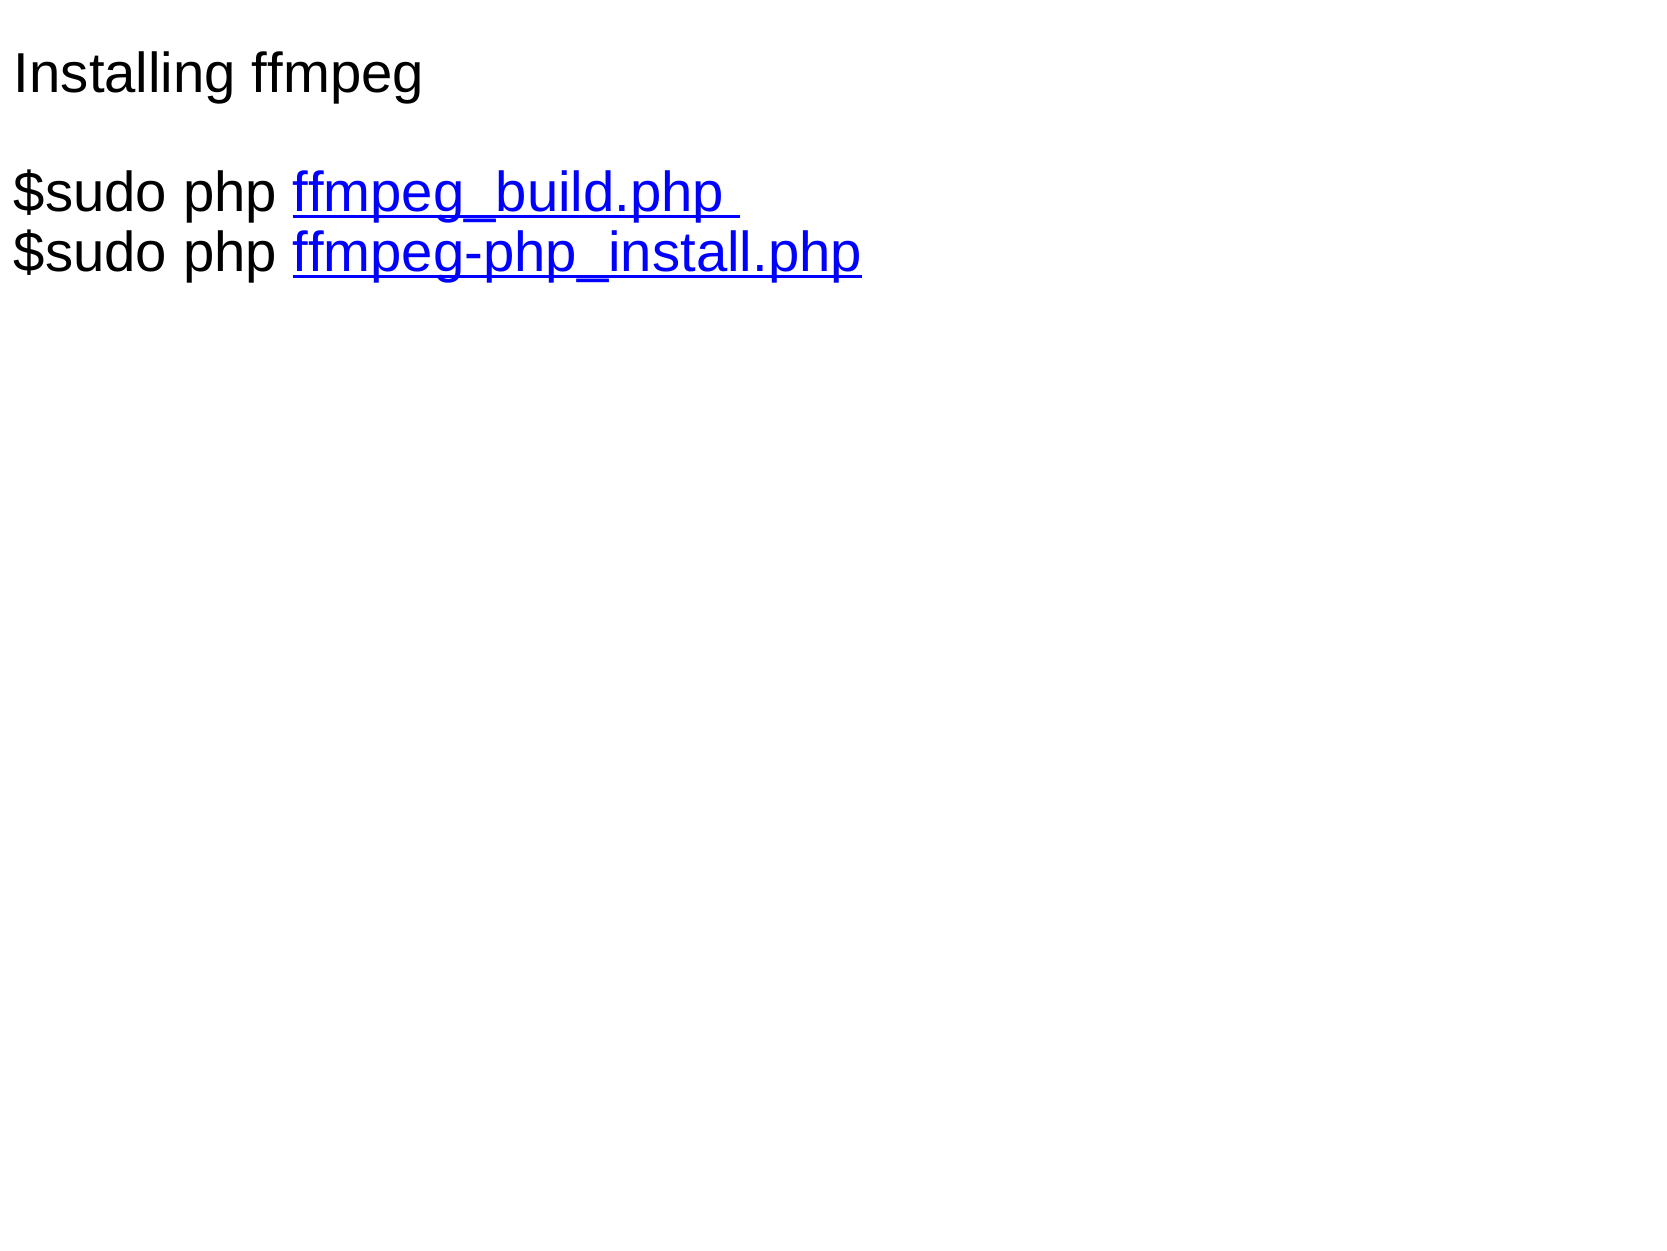

# Installing ffmpeg
$sudo php ffmpeg_build.php
$sudo php ffmpeg-php_install.php